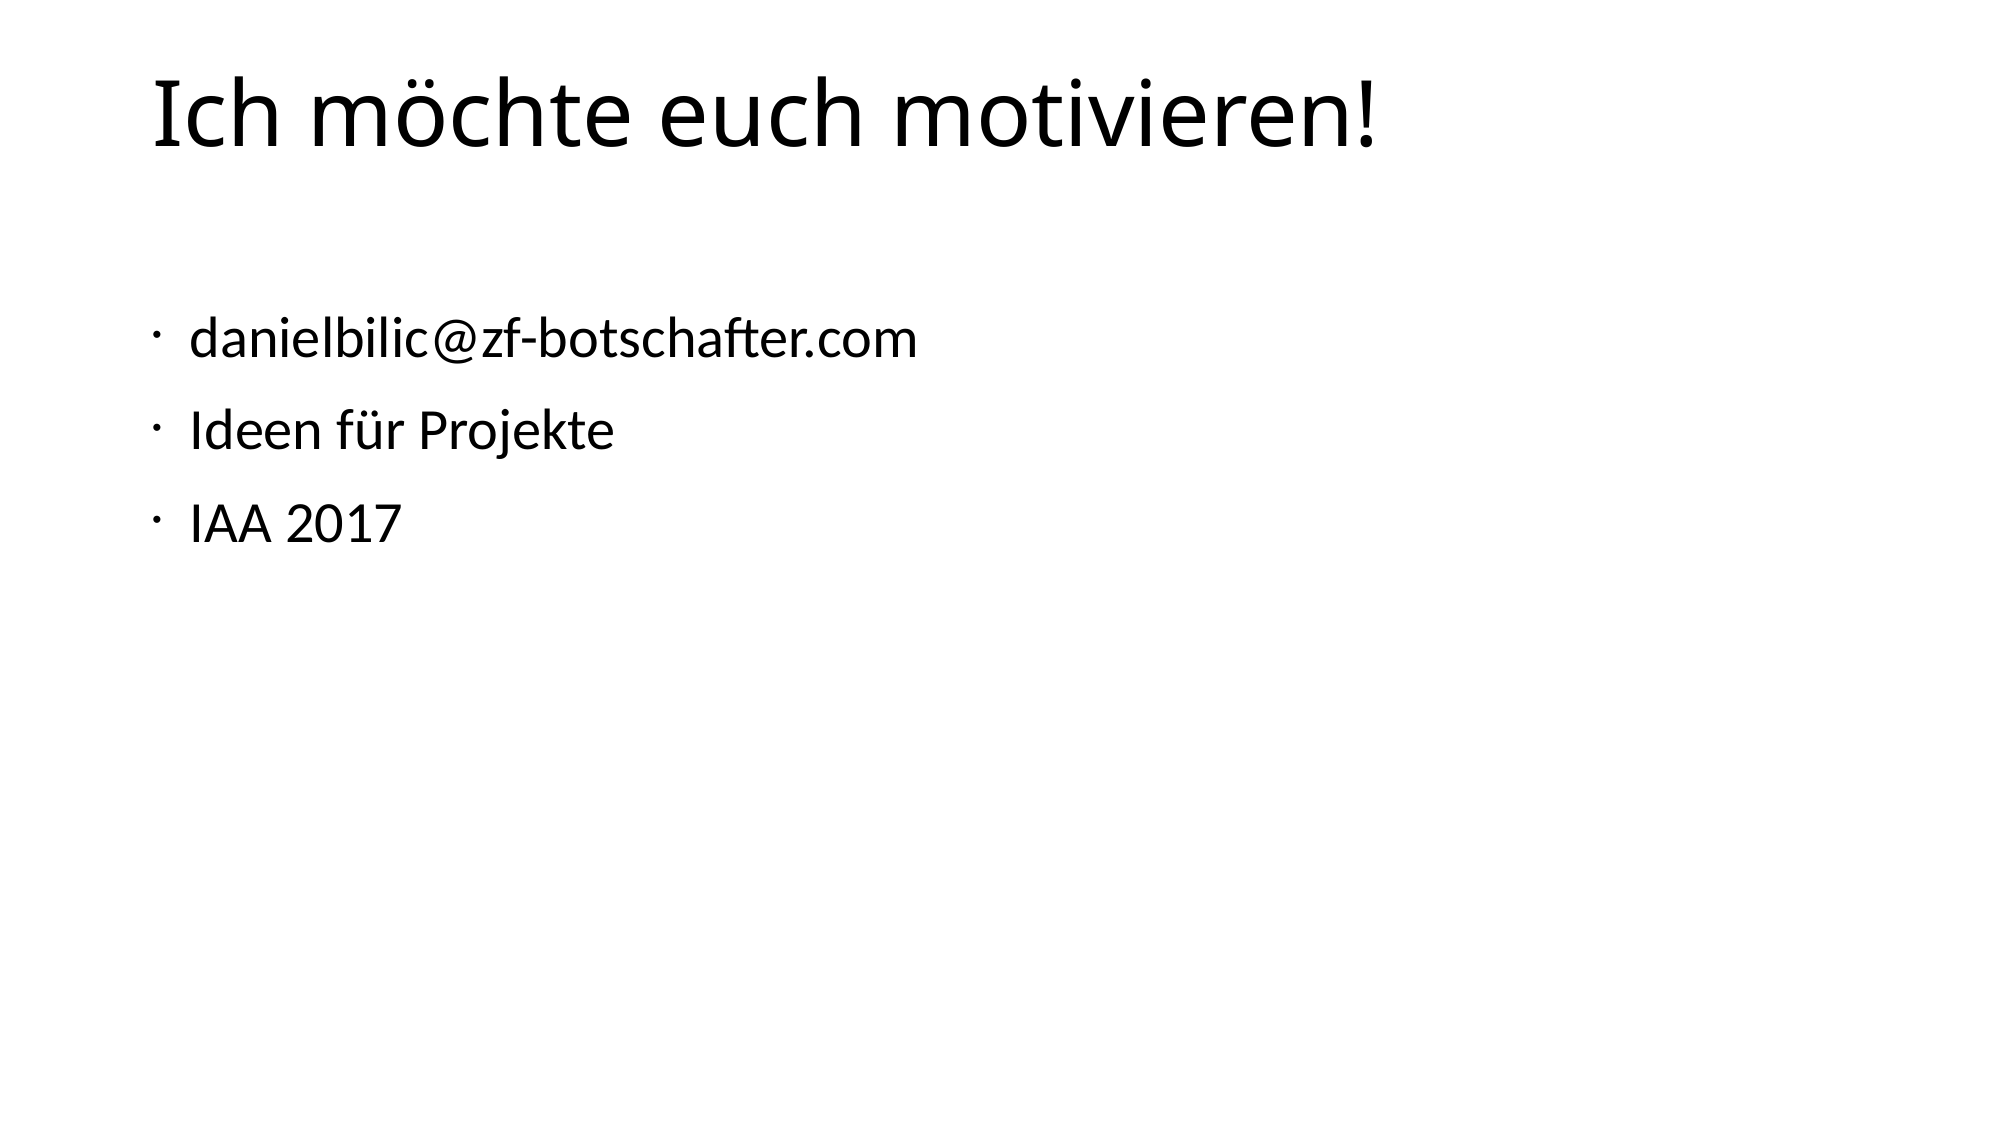

# Ich möchte euch motivieren!
danielbilic@zf-botschafter.com
Ideen für Projekte
IAA 2017